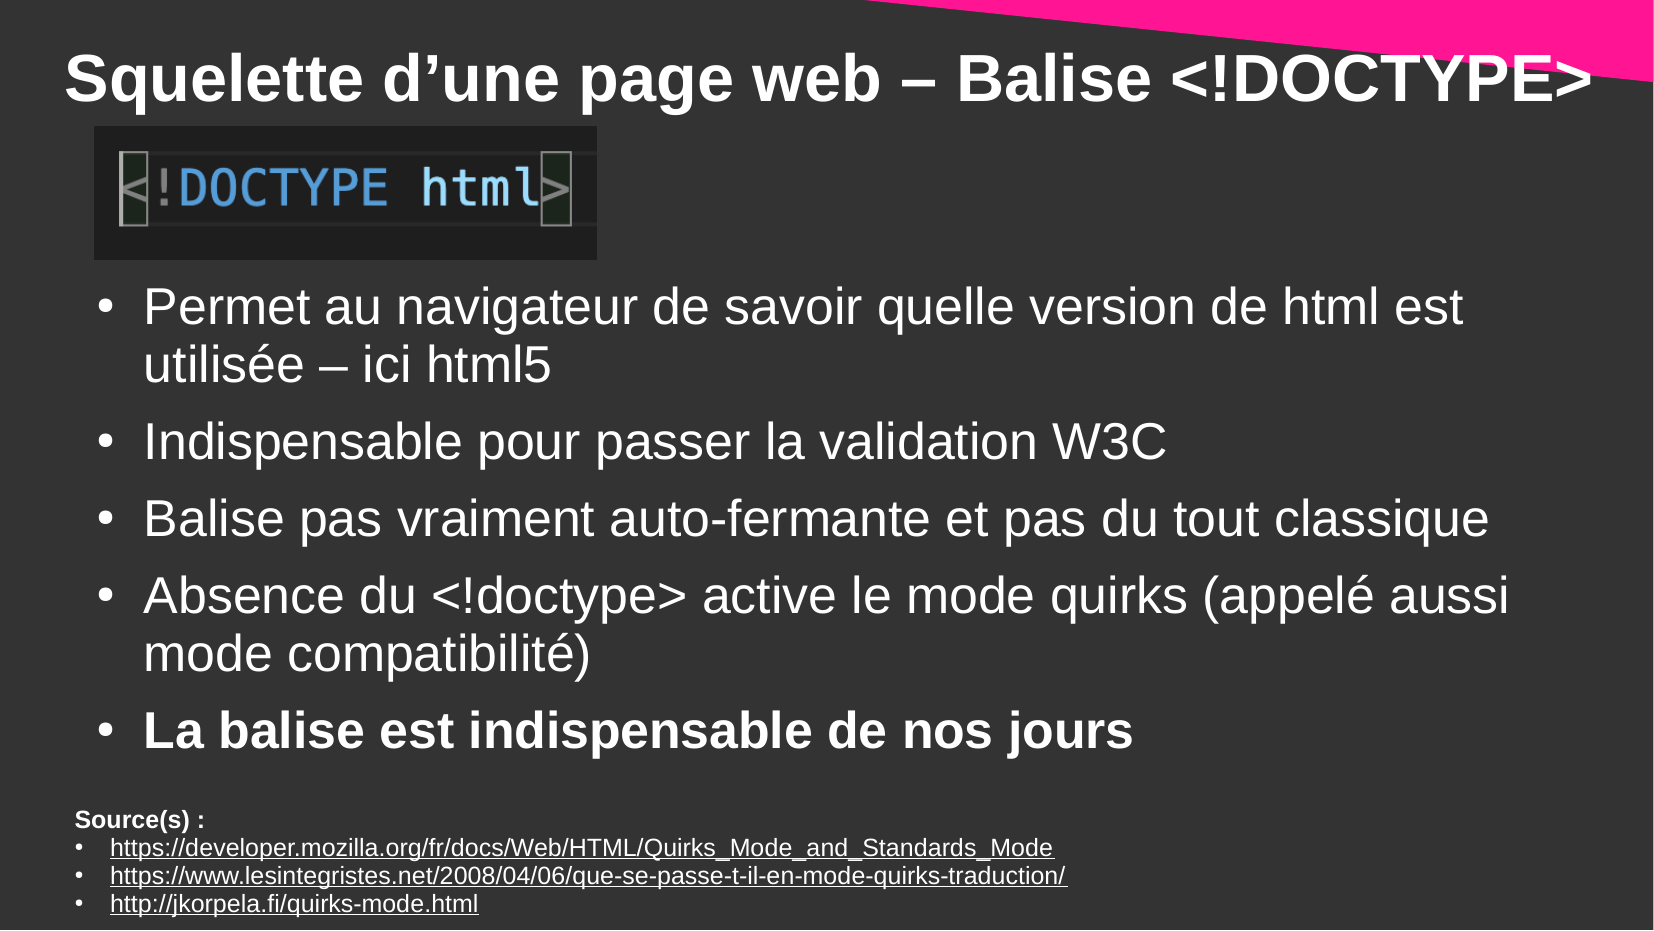

# Squelette d’une page web – Balise <!DOCTYPE>
Permet au navigateur de savoir quelle version de html est utilisée – ici html5
Indispensable pour passer la validation W3C
Balise pas vraiment auto-fermante et pas du tout classique
Absence du <!doctype> active le mode quirks (appelé aussi mode compatibilité)
La balise est indispensable de nos jours
Source(s) :
https://developer.mozilla.org/fr/docs/Web/HTML/Quirks_Mode_and_Standards_Mode
https://www.lesintegristes.net/2008/04/06/que-se-passe-t-il-en-mode-quirks-traduction/
http://jkorpela.fi/quirks-mode.html